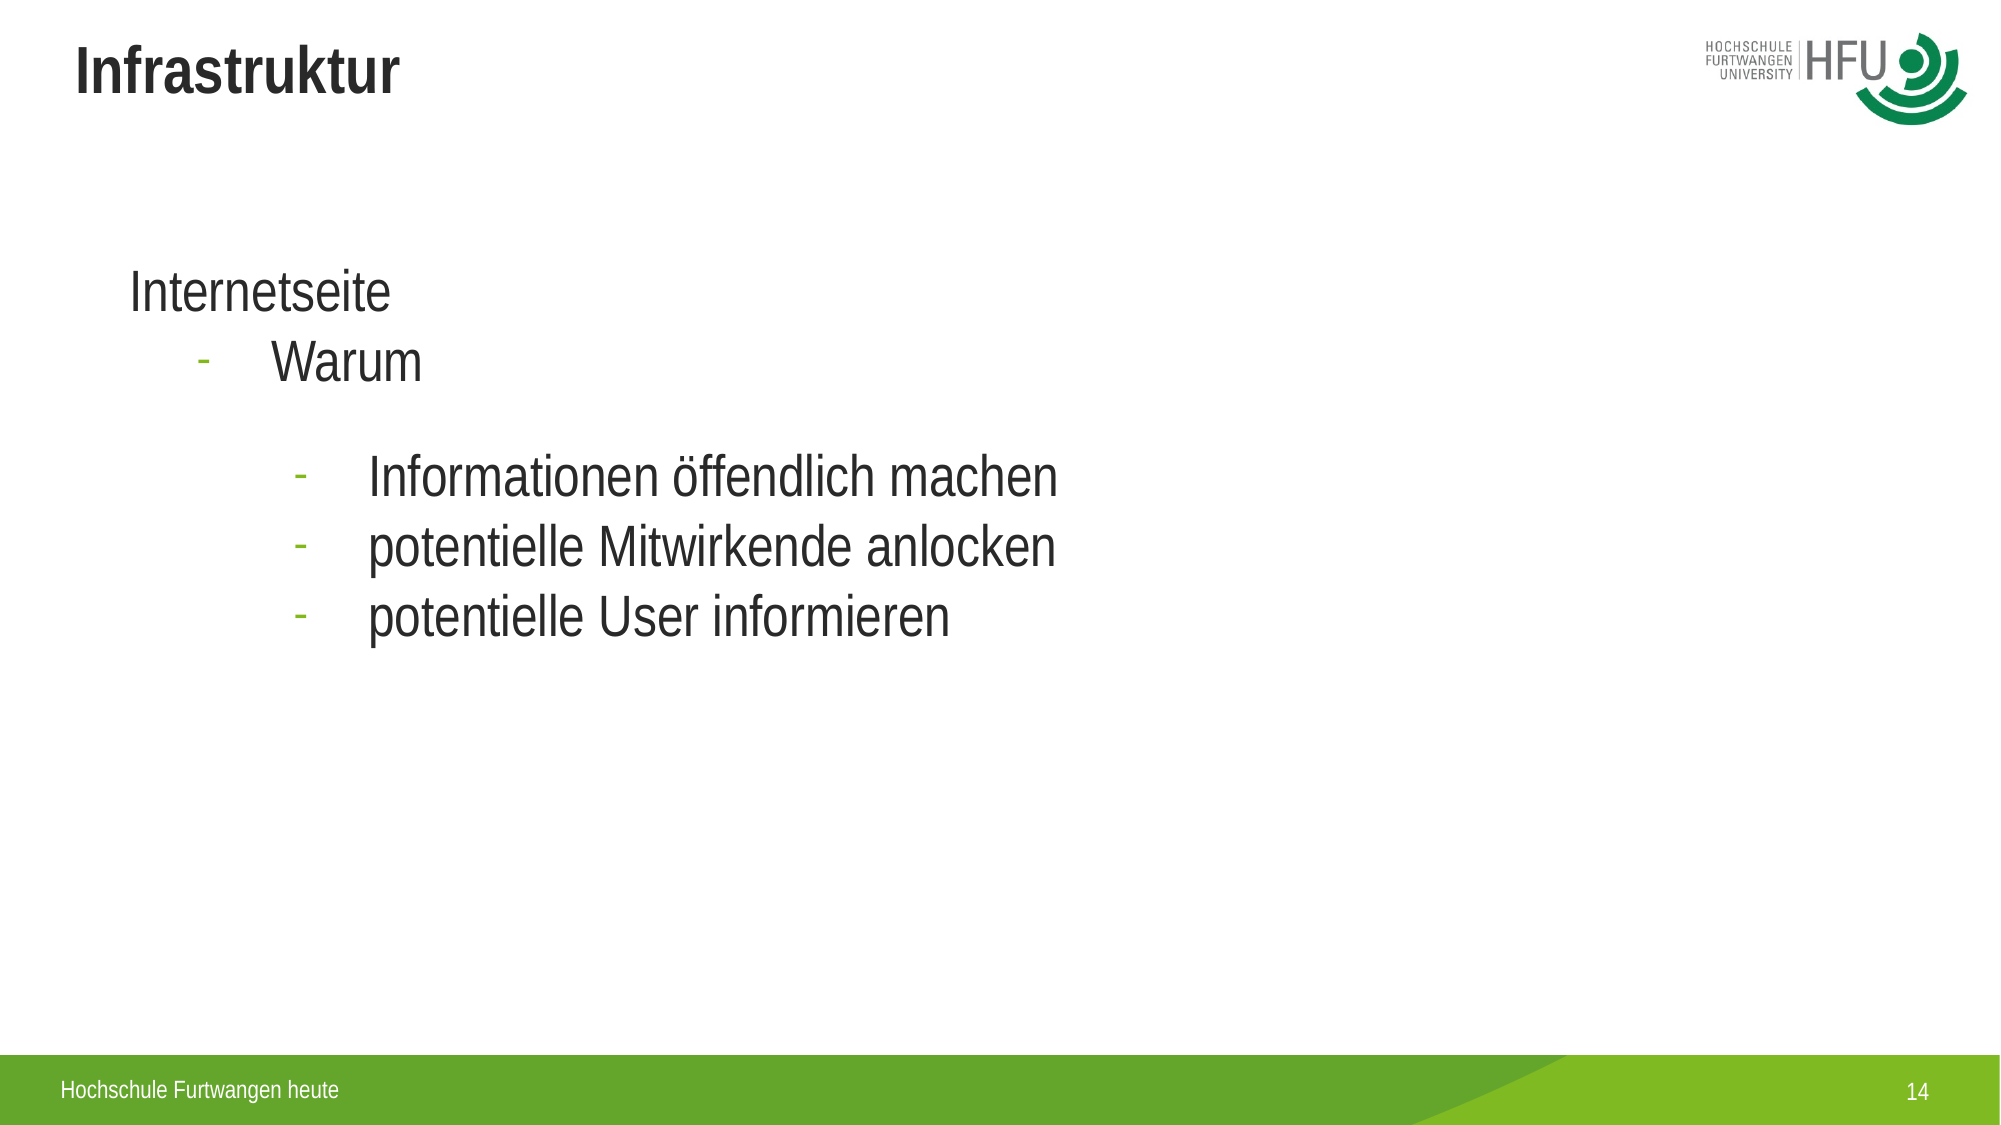

Infrastruktur
Internetseite
Warum
Informationen öffendlich machen
potentielle Mitwirkende anlocken
potentielle User informieren
Hochschule Furtwangen heute